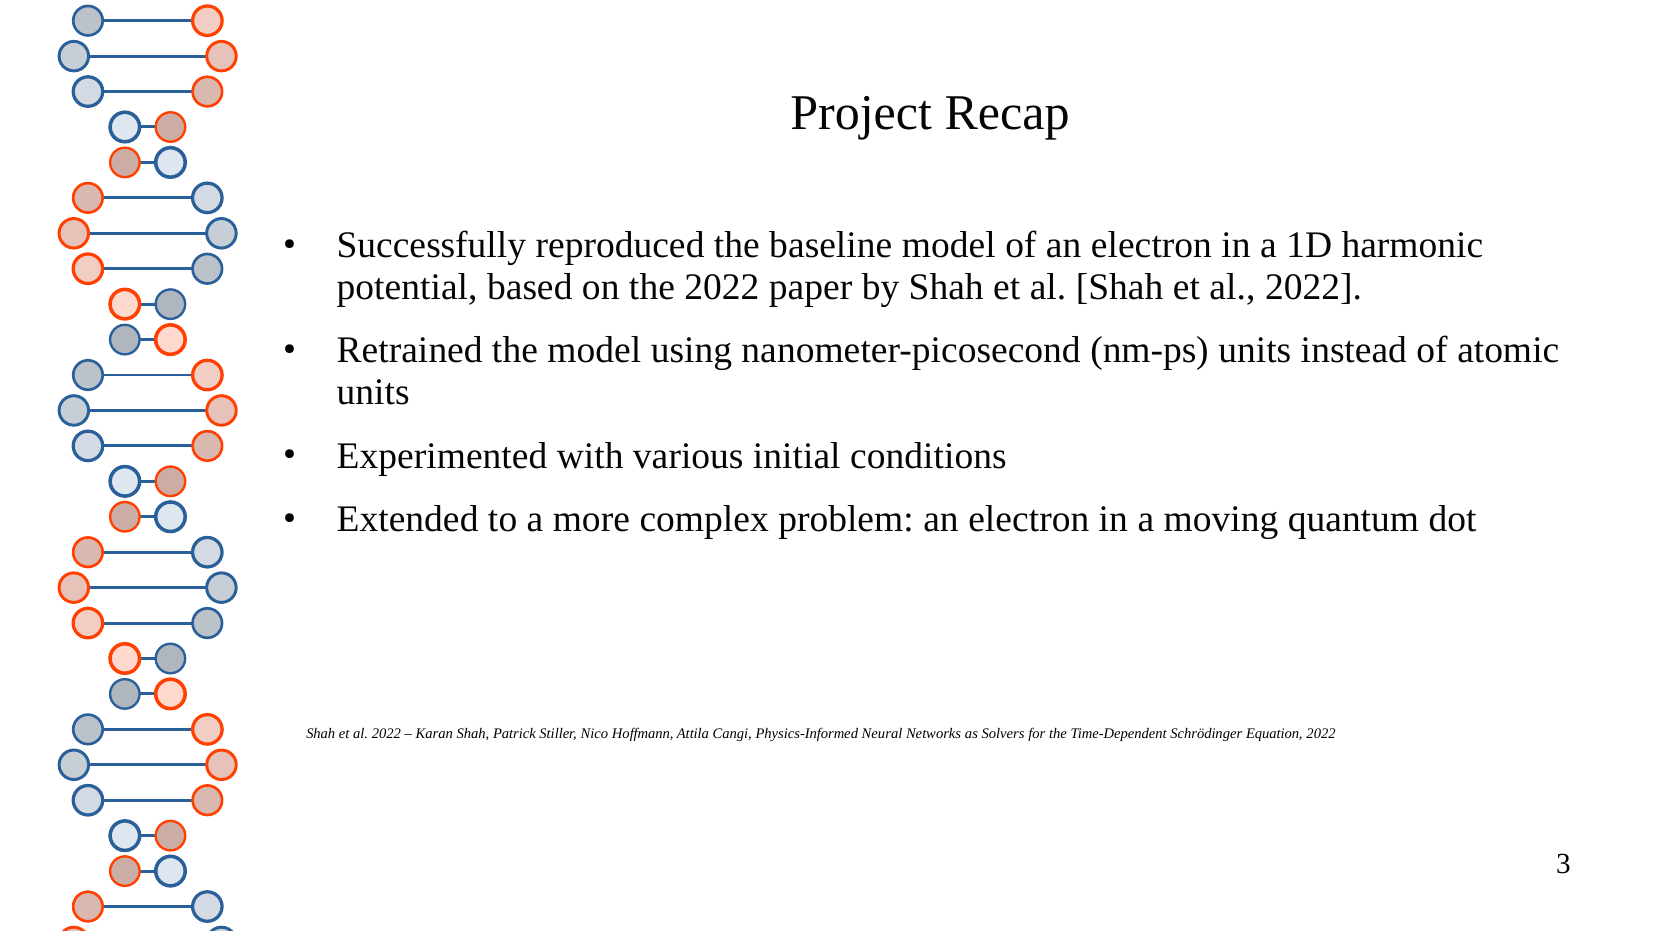

# Project Recap
Successfully reproduced the baseline model of an electron in a 1D harmonic potential, based on the 2022 paper by Shah et al. [Shah et al., 2022].
Retrained the model using nanometer-picosecond (nm-ps) units instead of atomic units
Experimented with various initial conditions
Extended to a more complex problem: an electron in a moving quantum dot
Shah et al. 2022 – Karan Shah, Patrick Stiller, Nico Hoffmann, Attila Cangi, Physics-Informed Neural Networks as Solvers for the Time-Dependent Schrödinger Equation, 2022
3